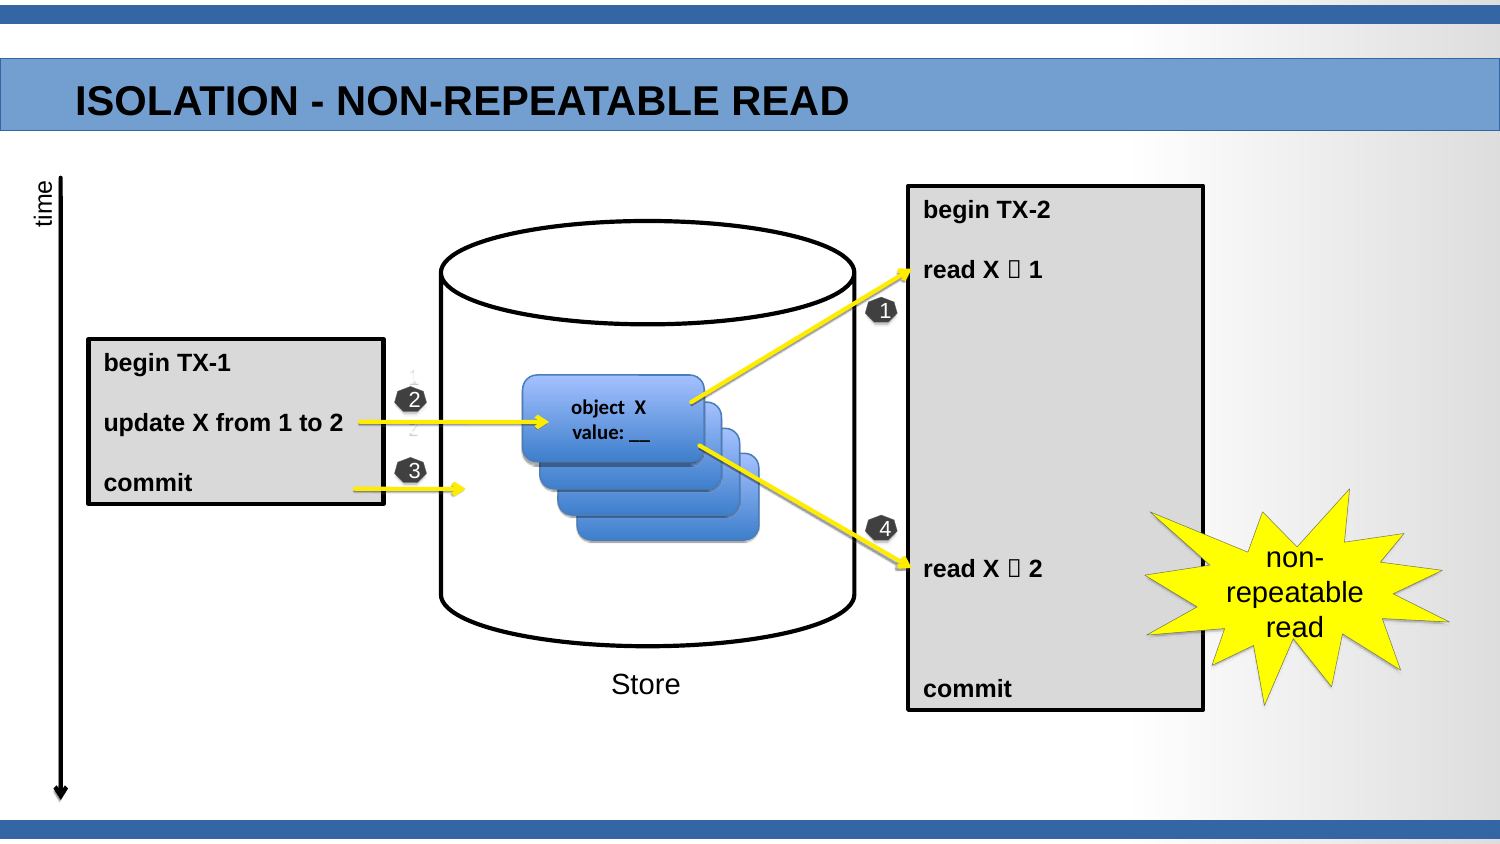

# Isolation - Non-Repeatable Read
time
begin TX-2
read X  1
read X  2
commit
1
begin TX-1
update X from 1 to 2
commit
object X
value: __
12z
3
non-repeatable read
4
Store